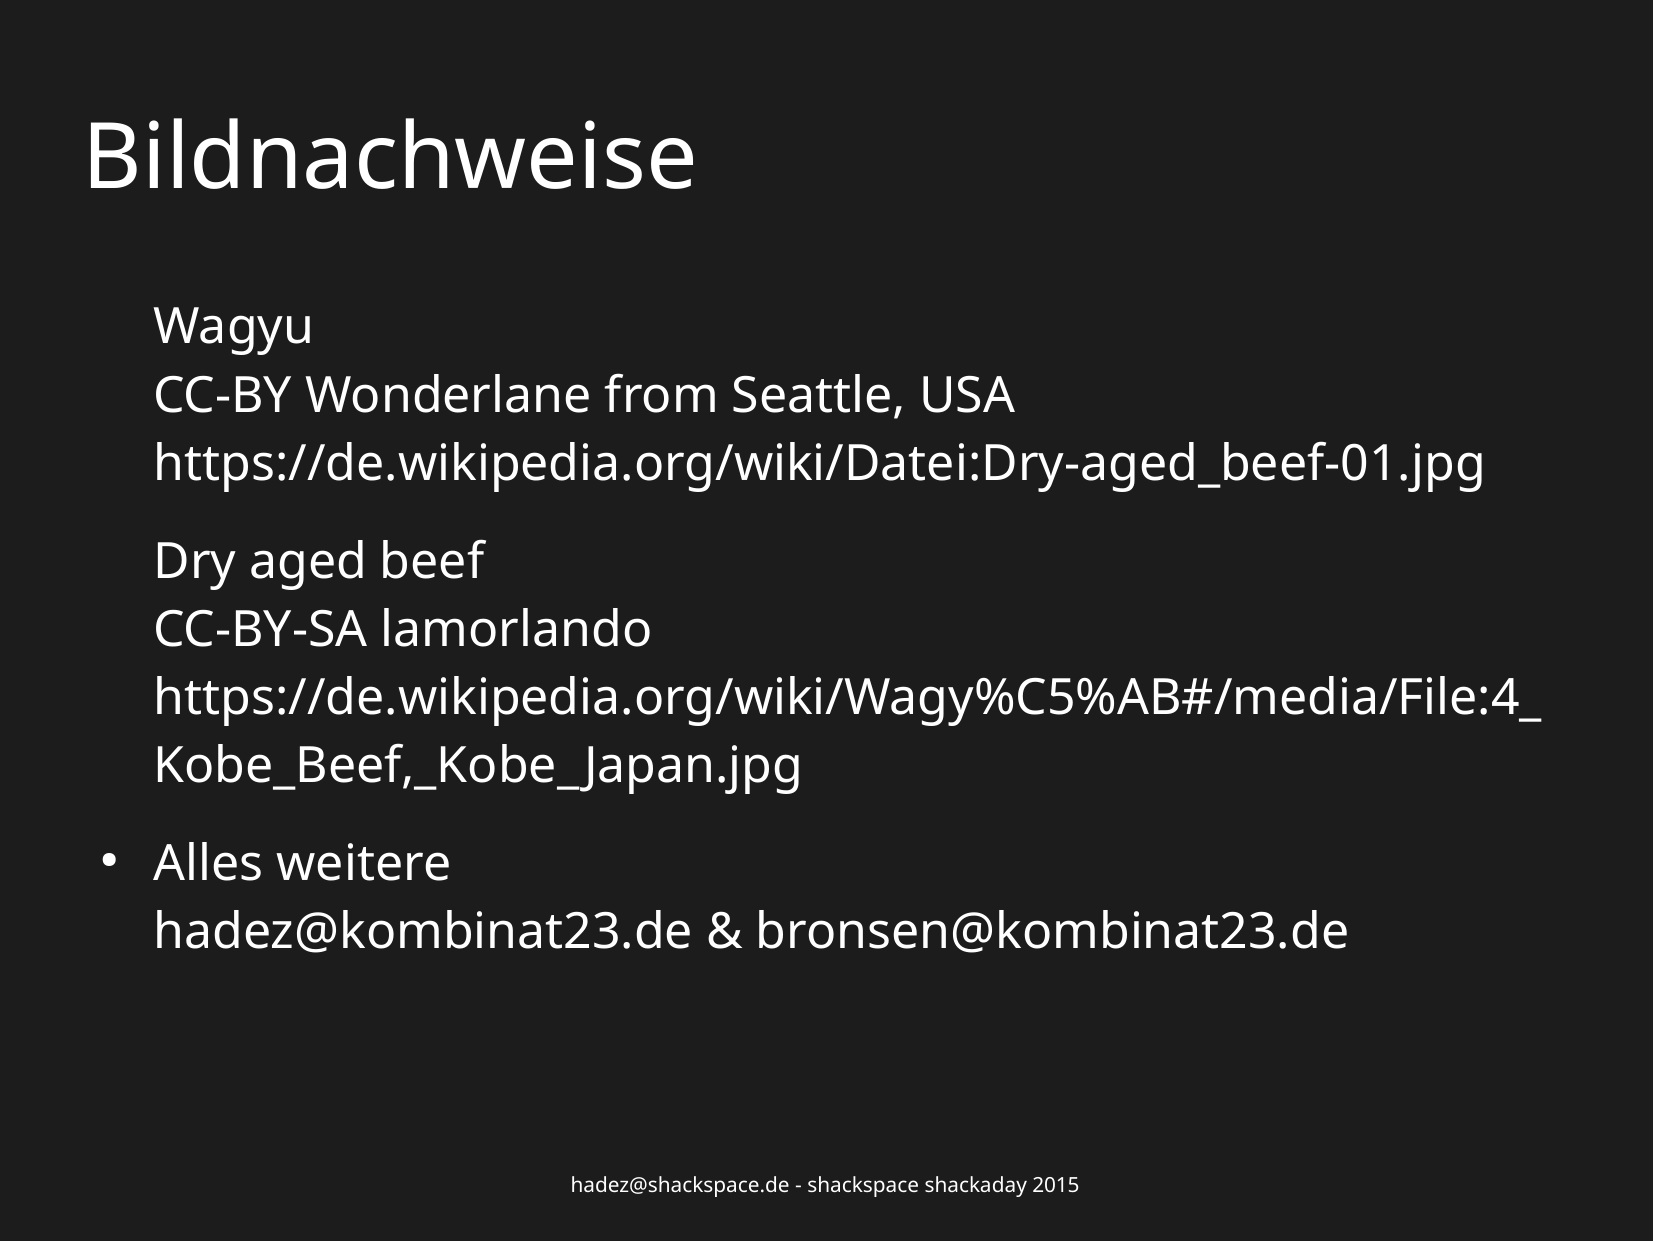

# Bildnachweise
Wagyu
CC-BY Wonderlane from Seattle, USA
https://de.wikipedia.org/wiki/Datei:Dry-aged_beef-01.jpg
Dry aged beef
CC-BY-SA lamorlando
https://de.wikipedia.org/wiki/Wagy%C5%AB#/media/File:4_Kobe_Beef,_Kobe_Japan.jpg
Alles weitere
hadez@kombinat23.de & bronsen@kombinat23.de